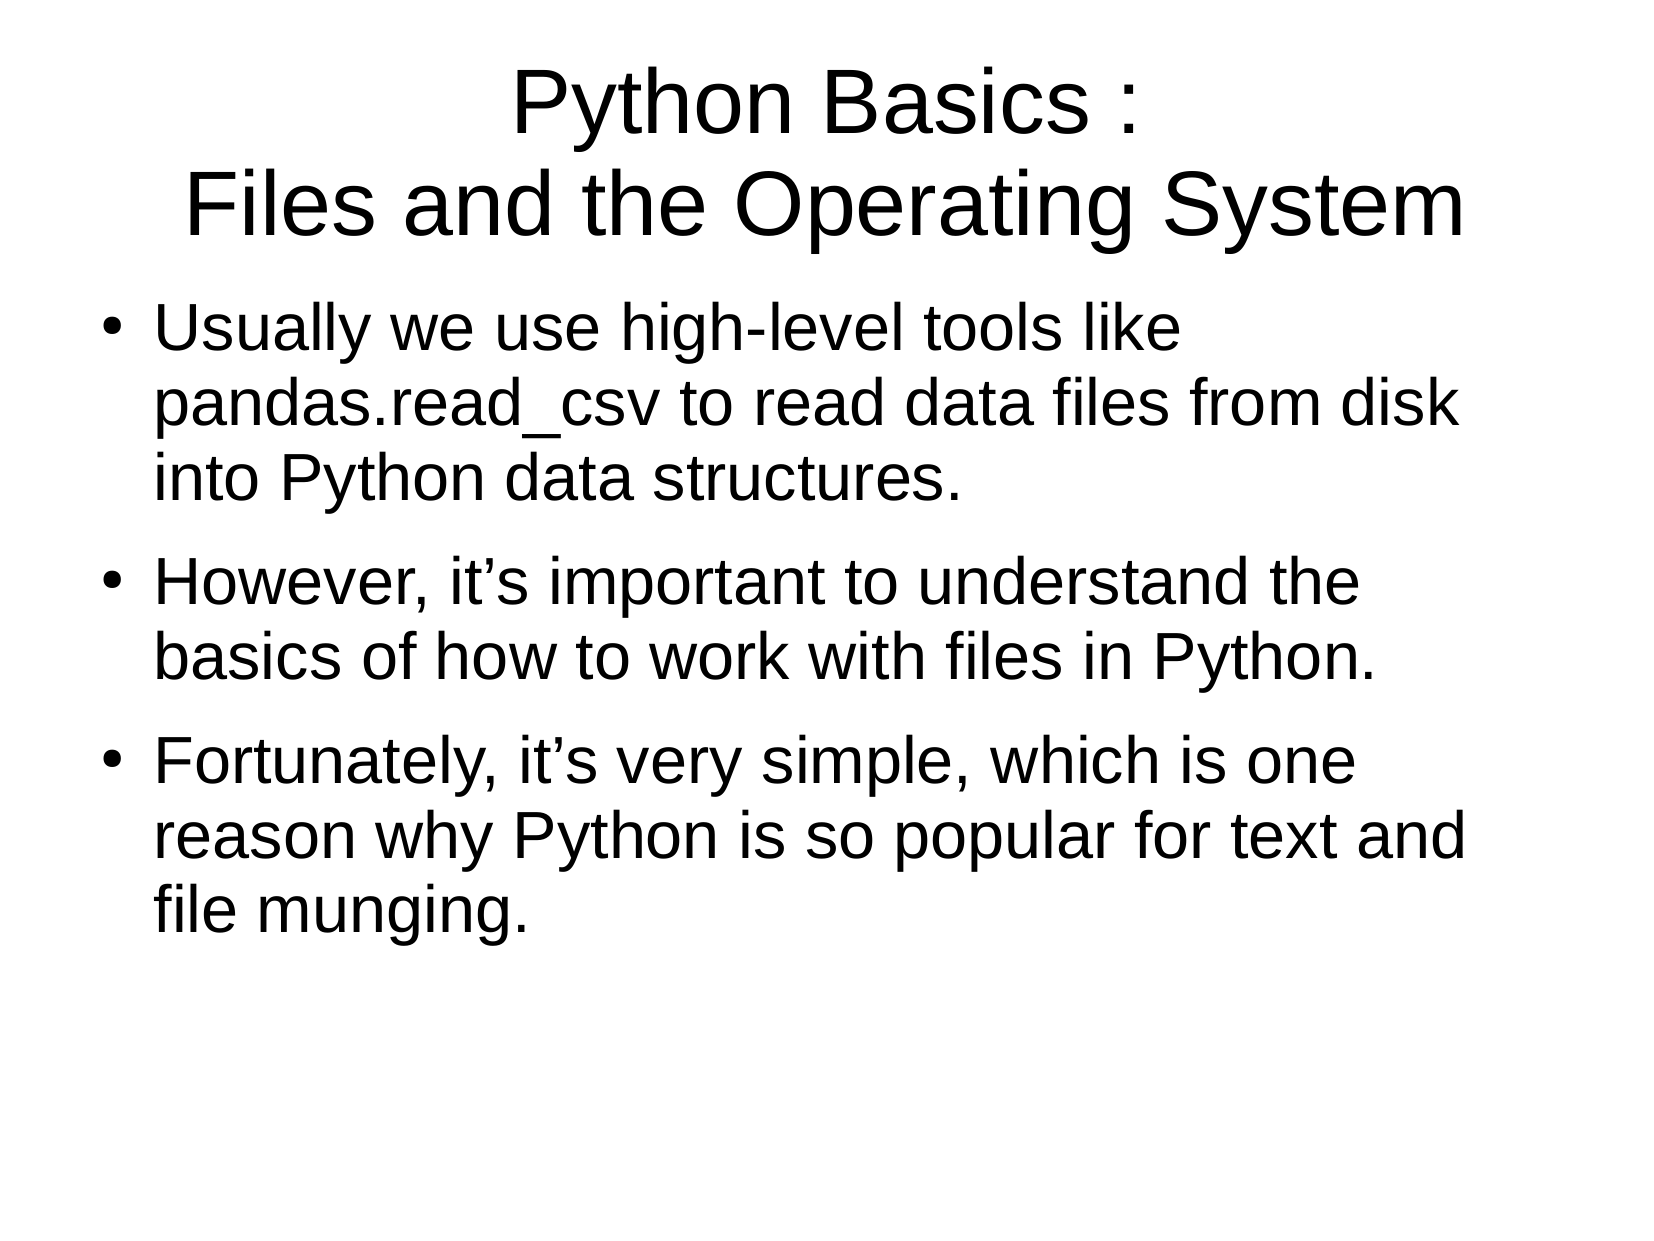

# Python Basics : Files and the Operating System
Usually we use high-level tools like pandas.read_csv to read data files from disk into Python data structures.
However, it’s important to understand the basics of how to work with files in Python.
Fortunately, it’s very simple, which is one reason why Python is so popular for text and file munging.